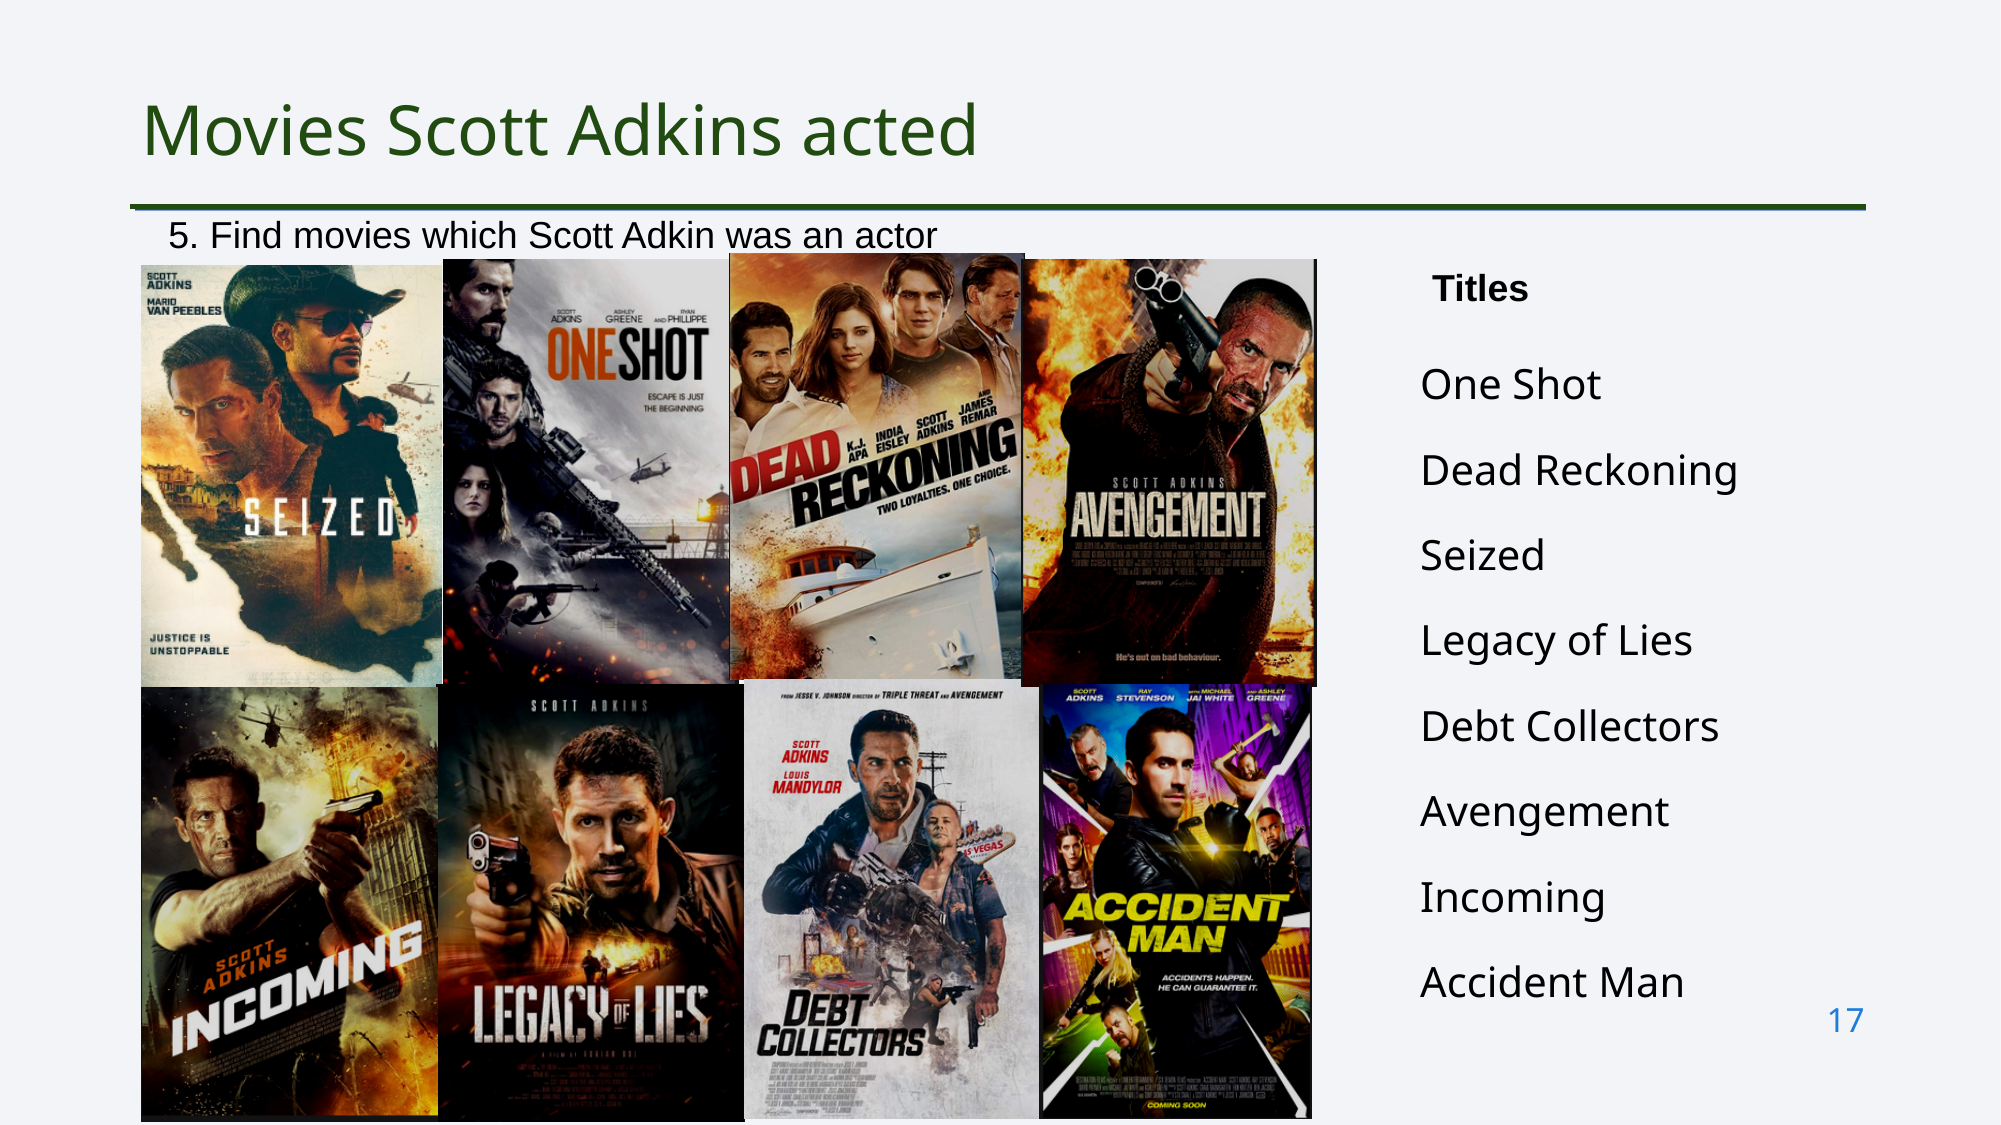

Movies Scott Adkins acted
5. Find movies which Scott Adkin was an actor
Titles
One Shot
Dead Reckoning
Seized
Legacy of Lies
Debt Collectors
Avengement
Incoming
Accident Man